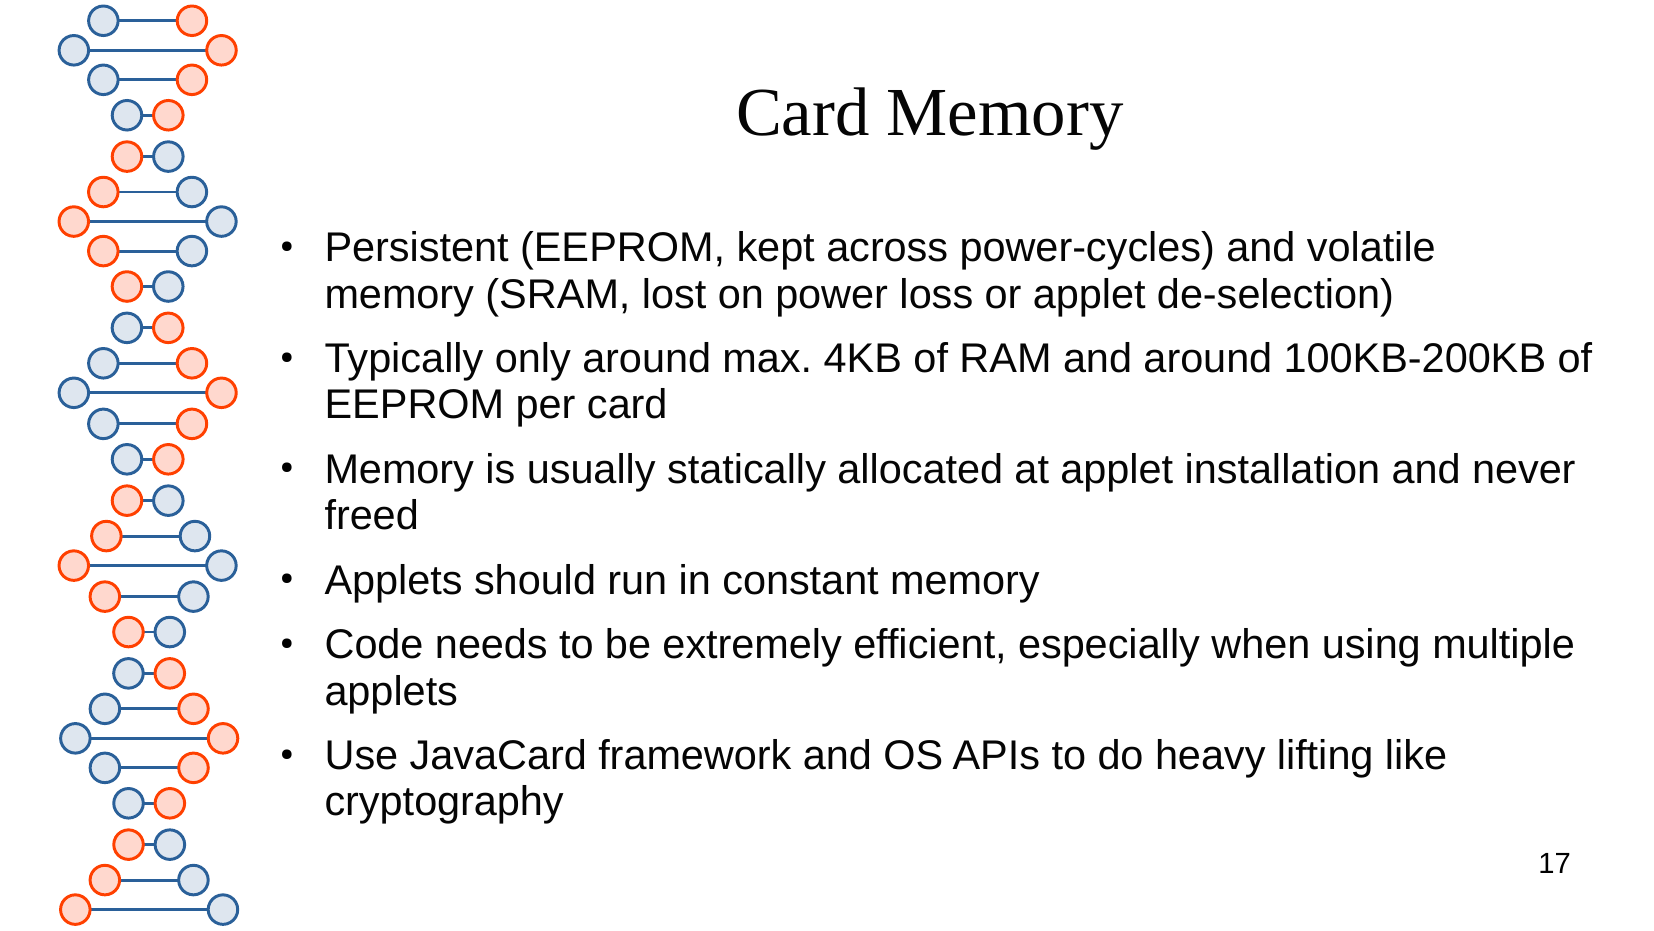

# Card Memory
Persistent (EEPROM, kept across power-cycles) and volatile memory (SRAM, lost on power loss or applet de-selection)
Typically only around max. 4KB of RAM and around 100KB-200KB of EEPROM per card
Memory is usually statically allocated at applet installation and never freed
Applets should run in constant memory
Code needs to be extremely efficient, especially when using multiple applets
Use JavaCard framework and OS APIs to do heavy lifting like cryptography
17